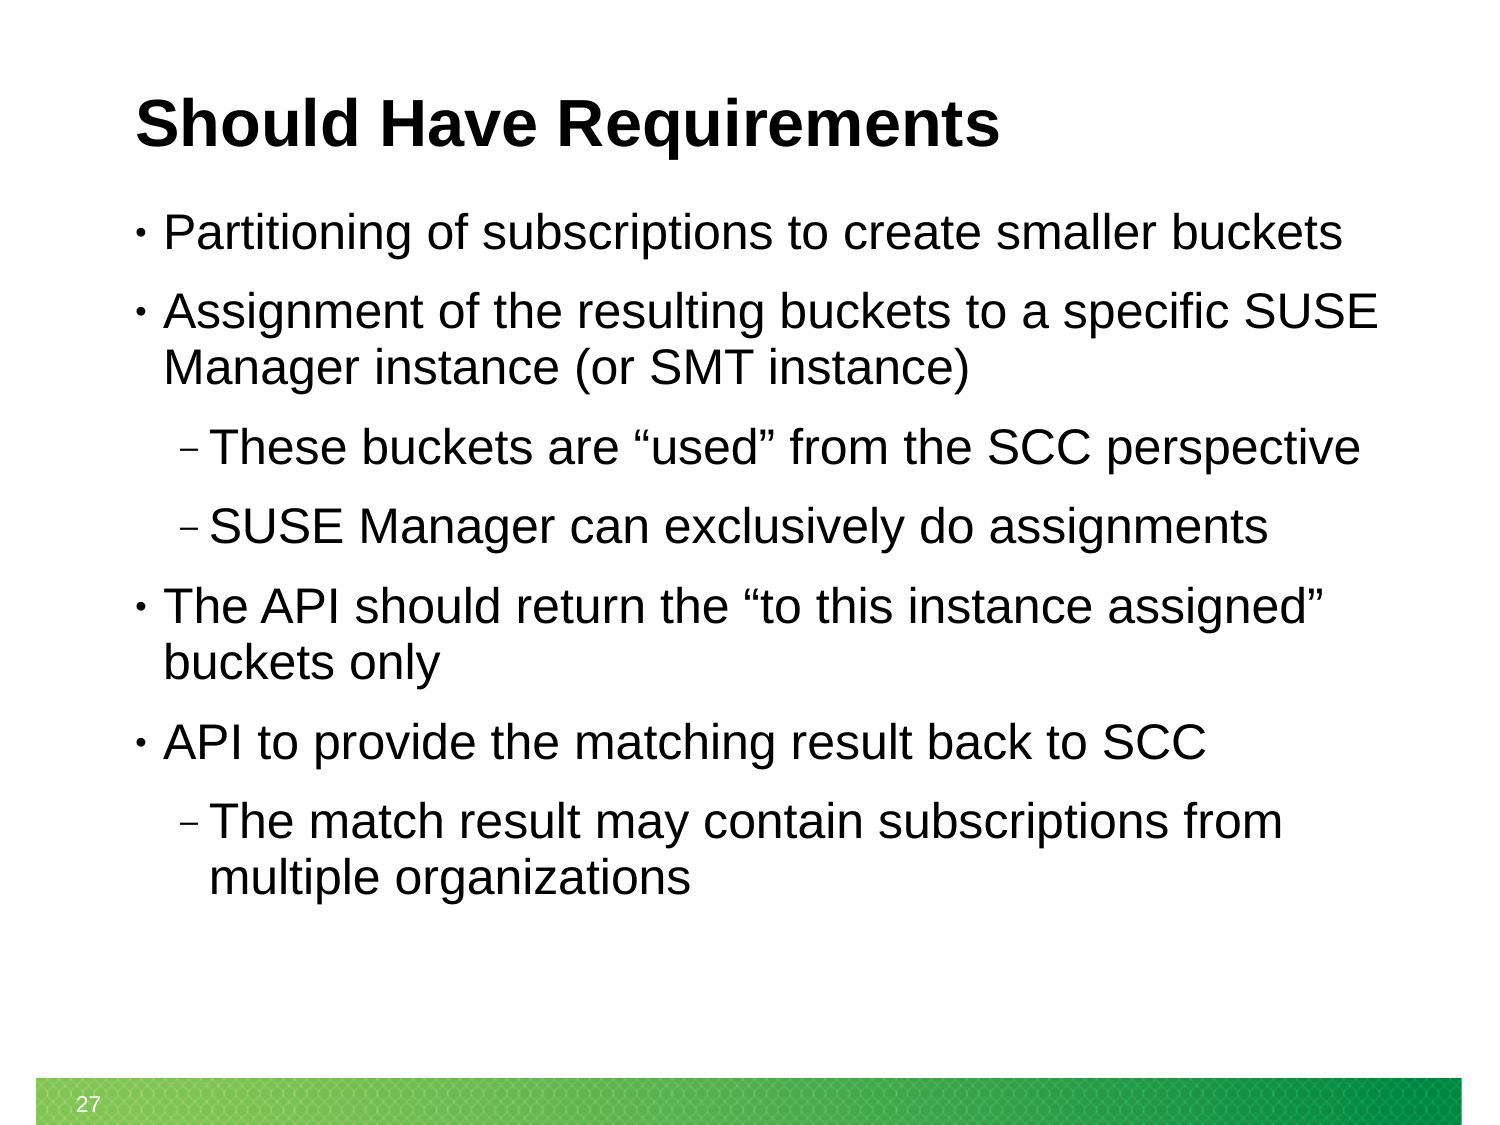

# Should Have Requirements
Partitioning of subscriptions to create smaller buckets
Assignment of the resulting buckets to a specific SUSE Manager instance (or SMT instance)
These buckets are “used” from the SCC perspective
SUSE Manager can exclusively do assignments
The API should return the “to this instance assigned” buckets only
API to provide the matching result back to SCC
The match result may contain subscriptions from multiple organizations